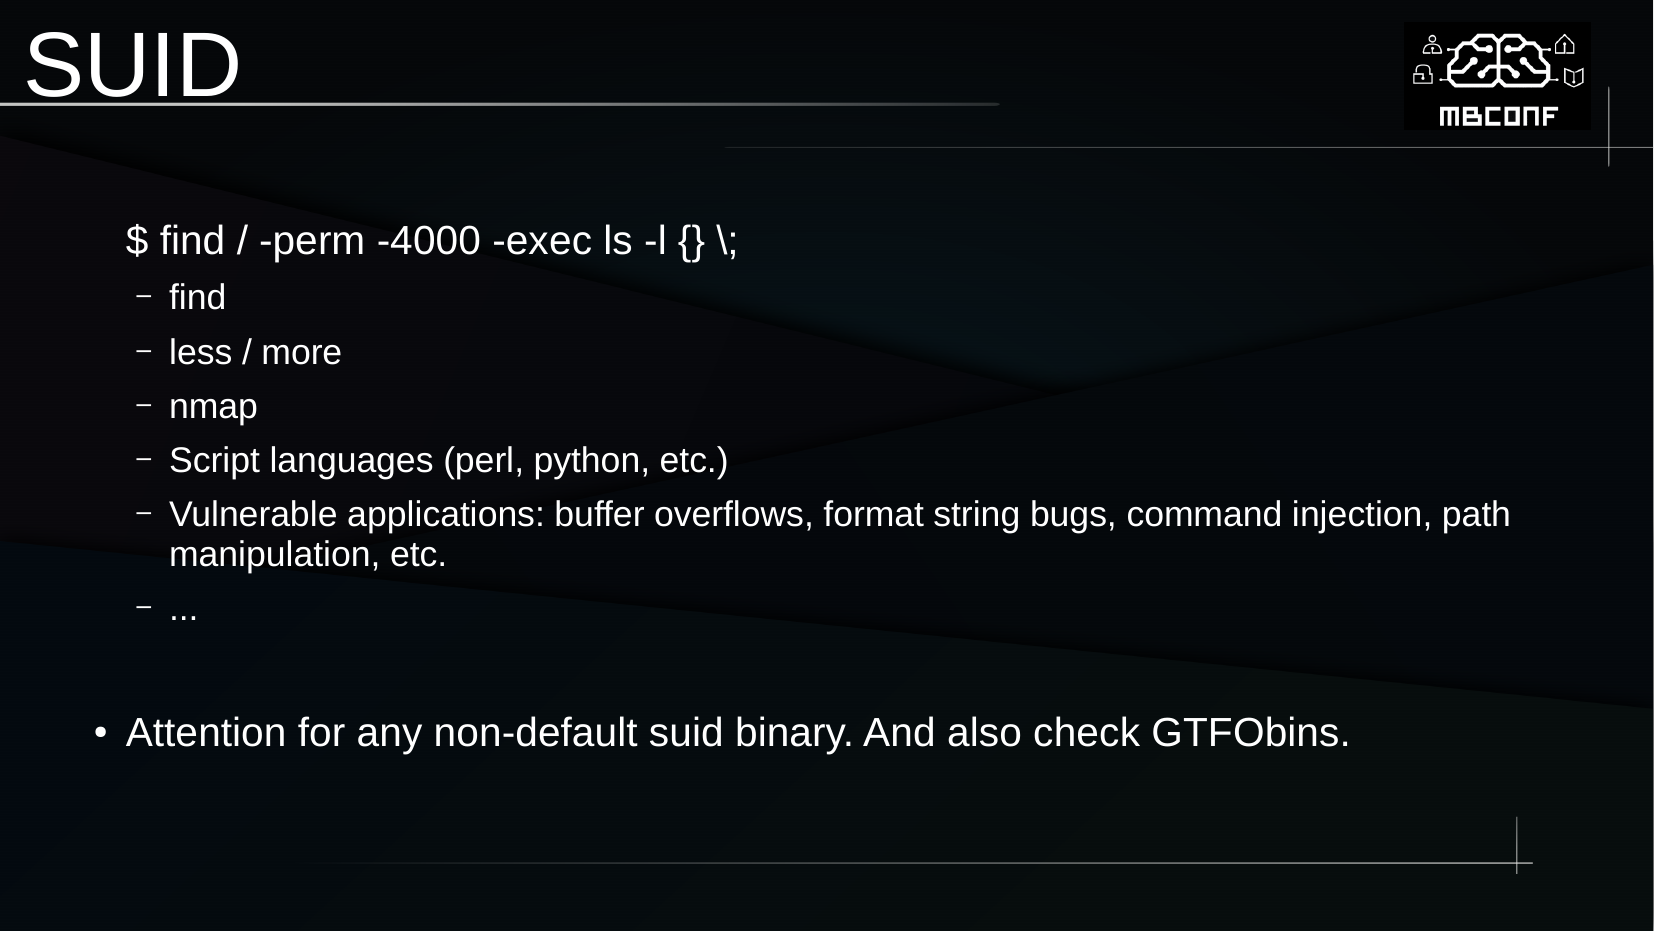

# SUID
$ find / -perm -4000 -exec ls -l {} \;
find
less / more
nmap
Script languages (perl, python, etc.)
Vulnerable applications: buffer overflows, format string bugs, command injection, path manipulation, etc.
...
Attention for any non-default suid binary. And also check GTFObins.